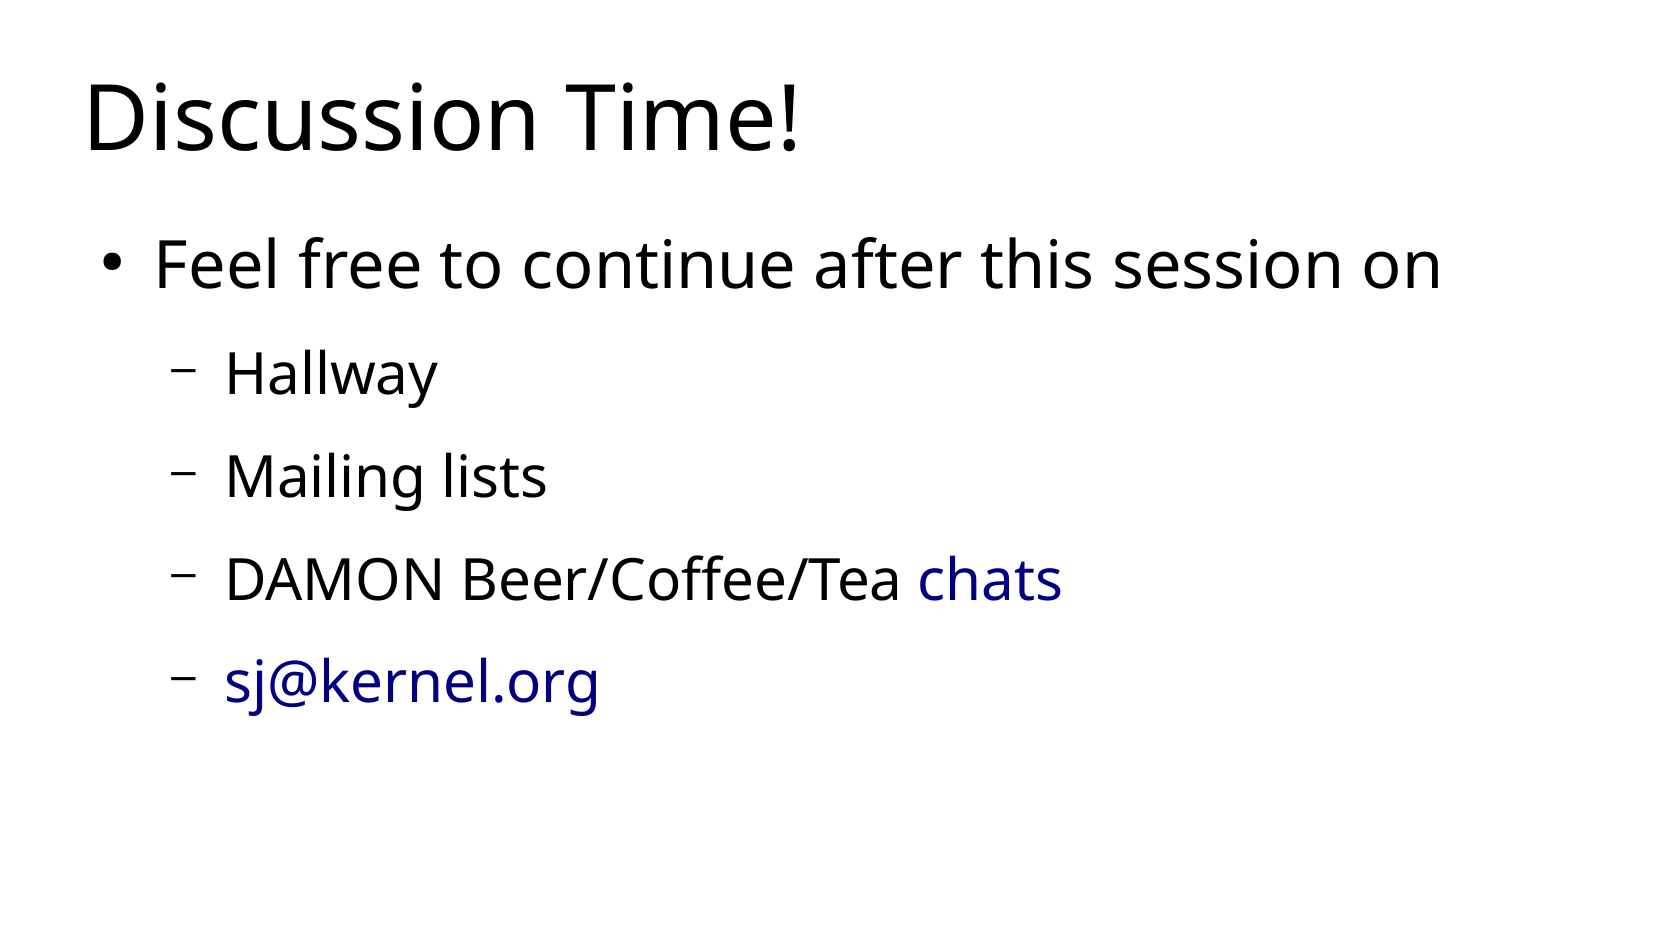

# Discussion Time!
Feel free to continue after this session on
Hallway
Mailing lists
DAMON Beer/Coffee/Tea chats
sj@kernel.org